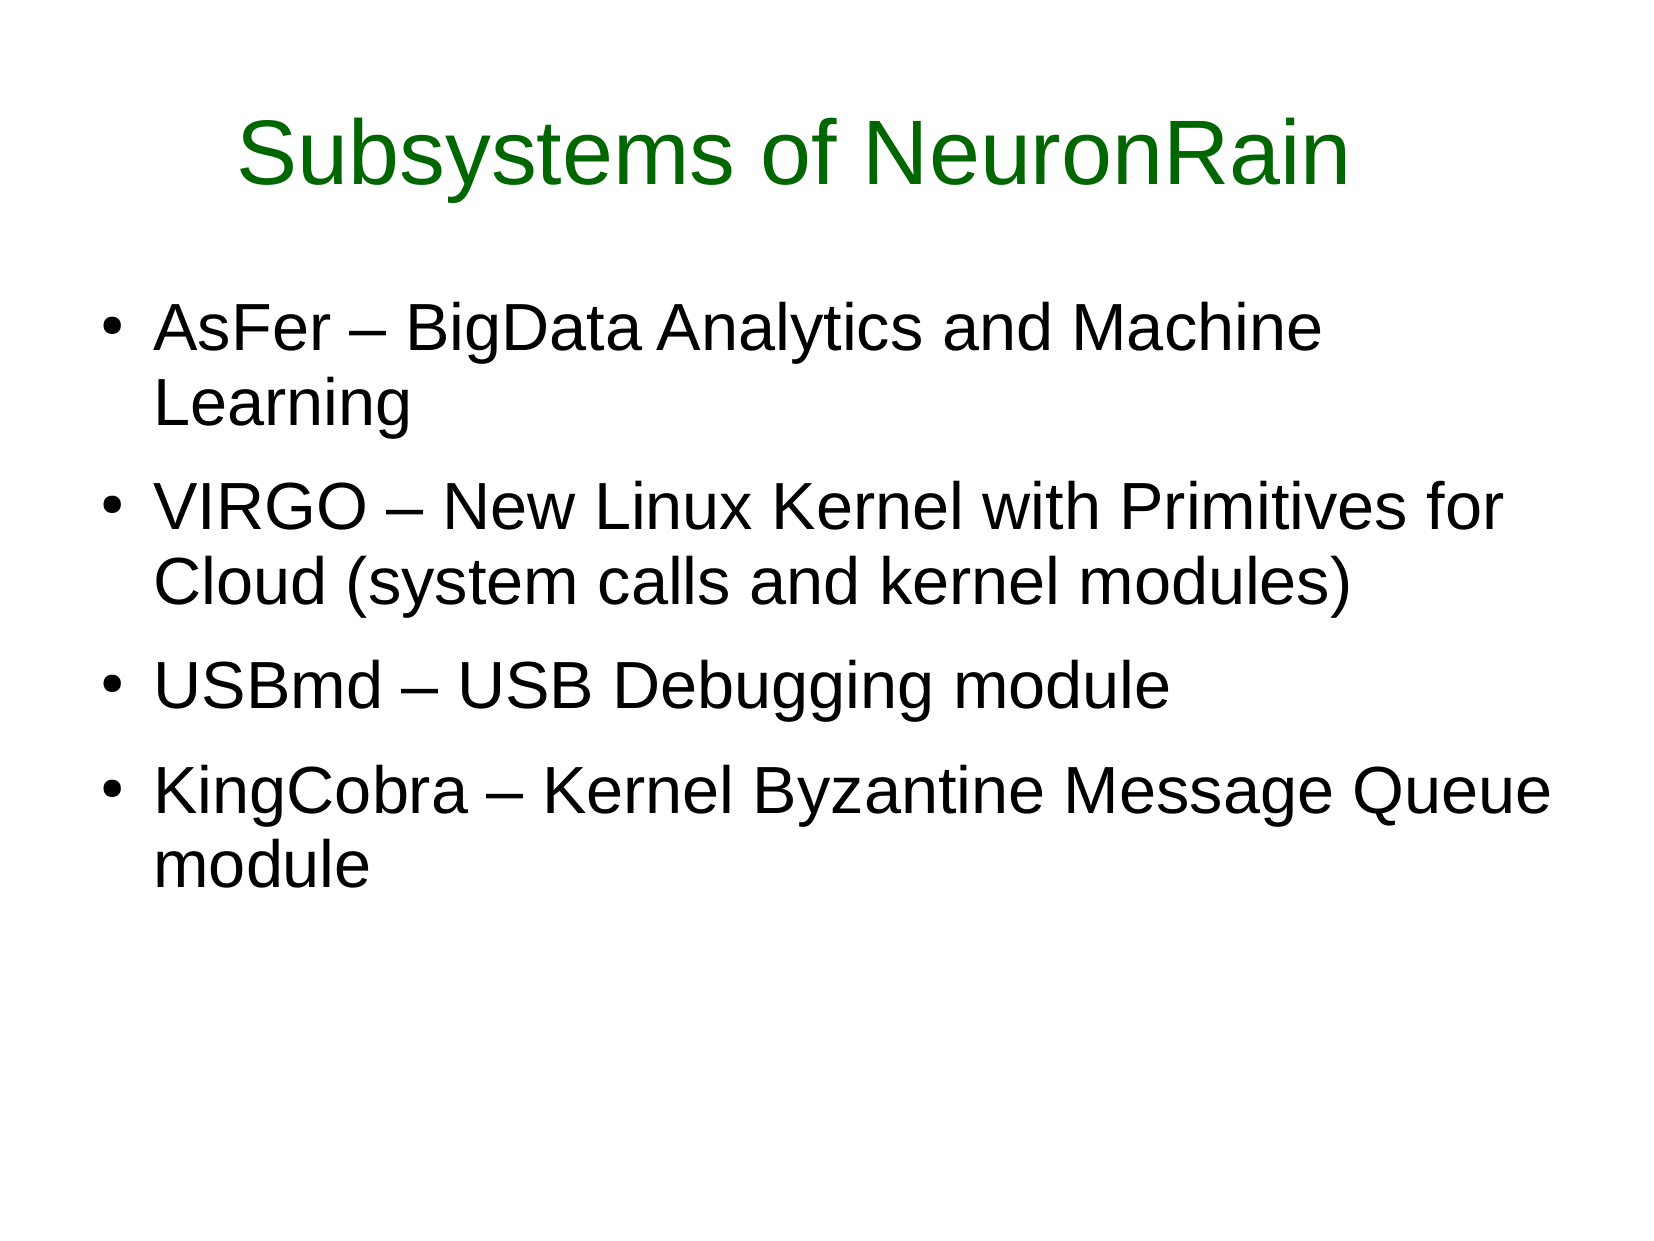

# Subsystems of NeuronRain
AsFer – BigData Analytics and Machine Learning
VIRGO – New Linux Kernel with Primitives for Cloud (system calls and kernel modules)
USBmd – USB Debugging module
KingCobra – Kernel Byzantine Message Queue module